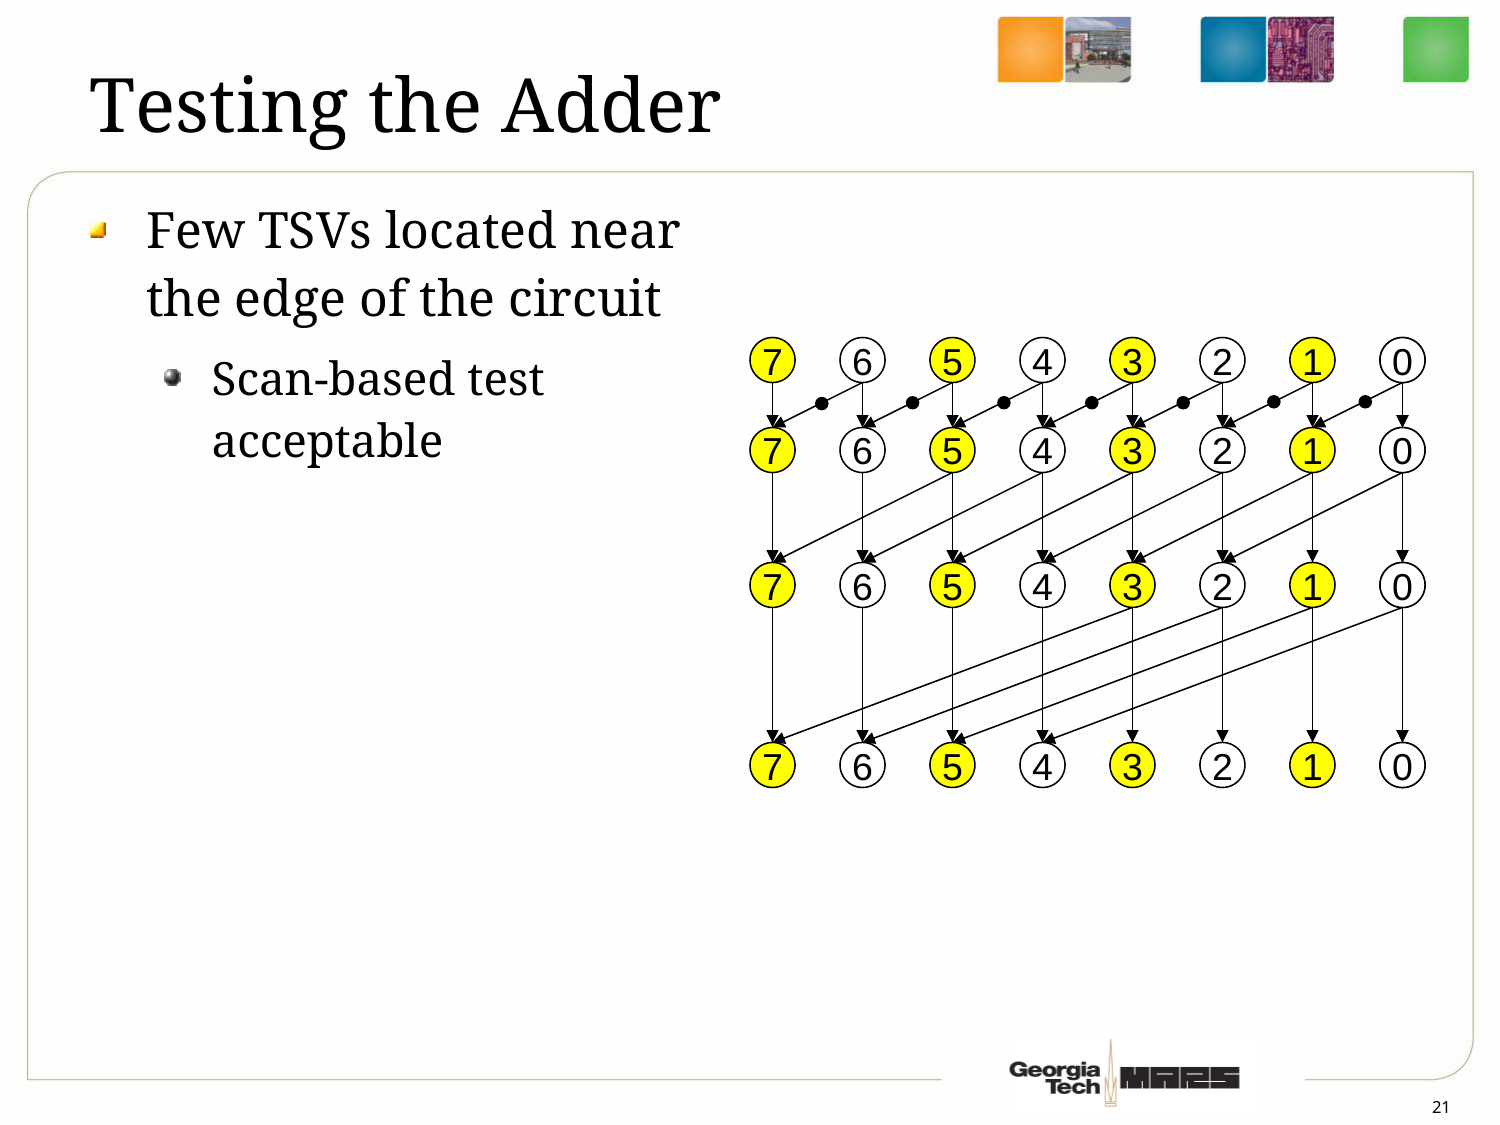

# Testing the Adder
Few TSVs located near the edge of the circuit
Scan-based test acceptable
7
6
5
4
3
2
1
0
0
7
6
5
4
3
2
1
0
0
7
6
5
4
3
2
1
0
0
7
6
5
4
3
2
1
0
0
21